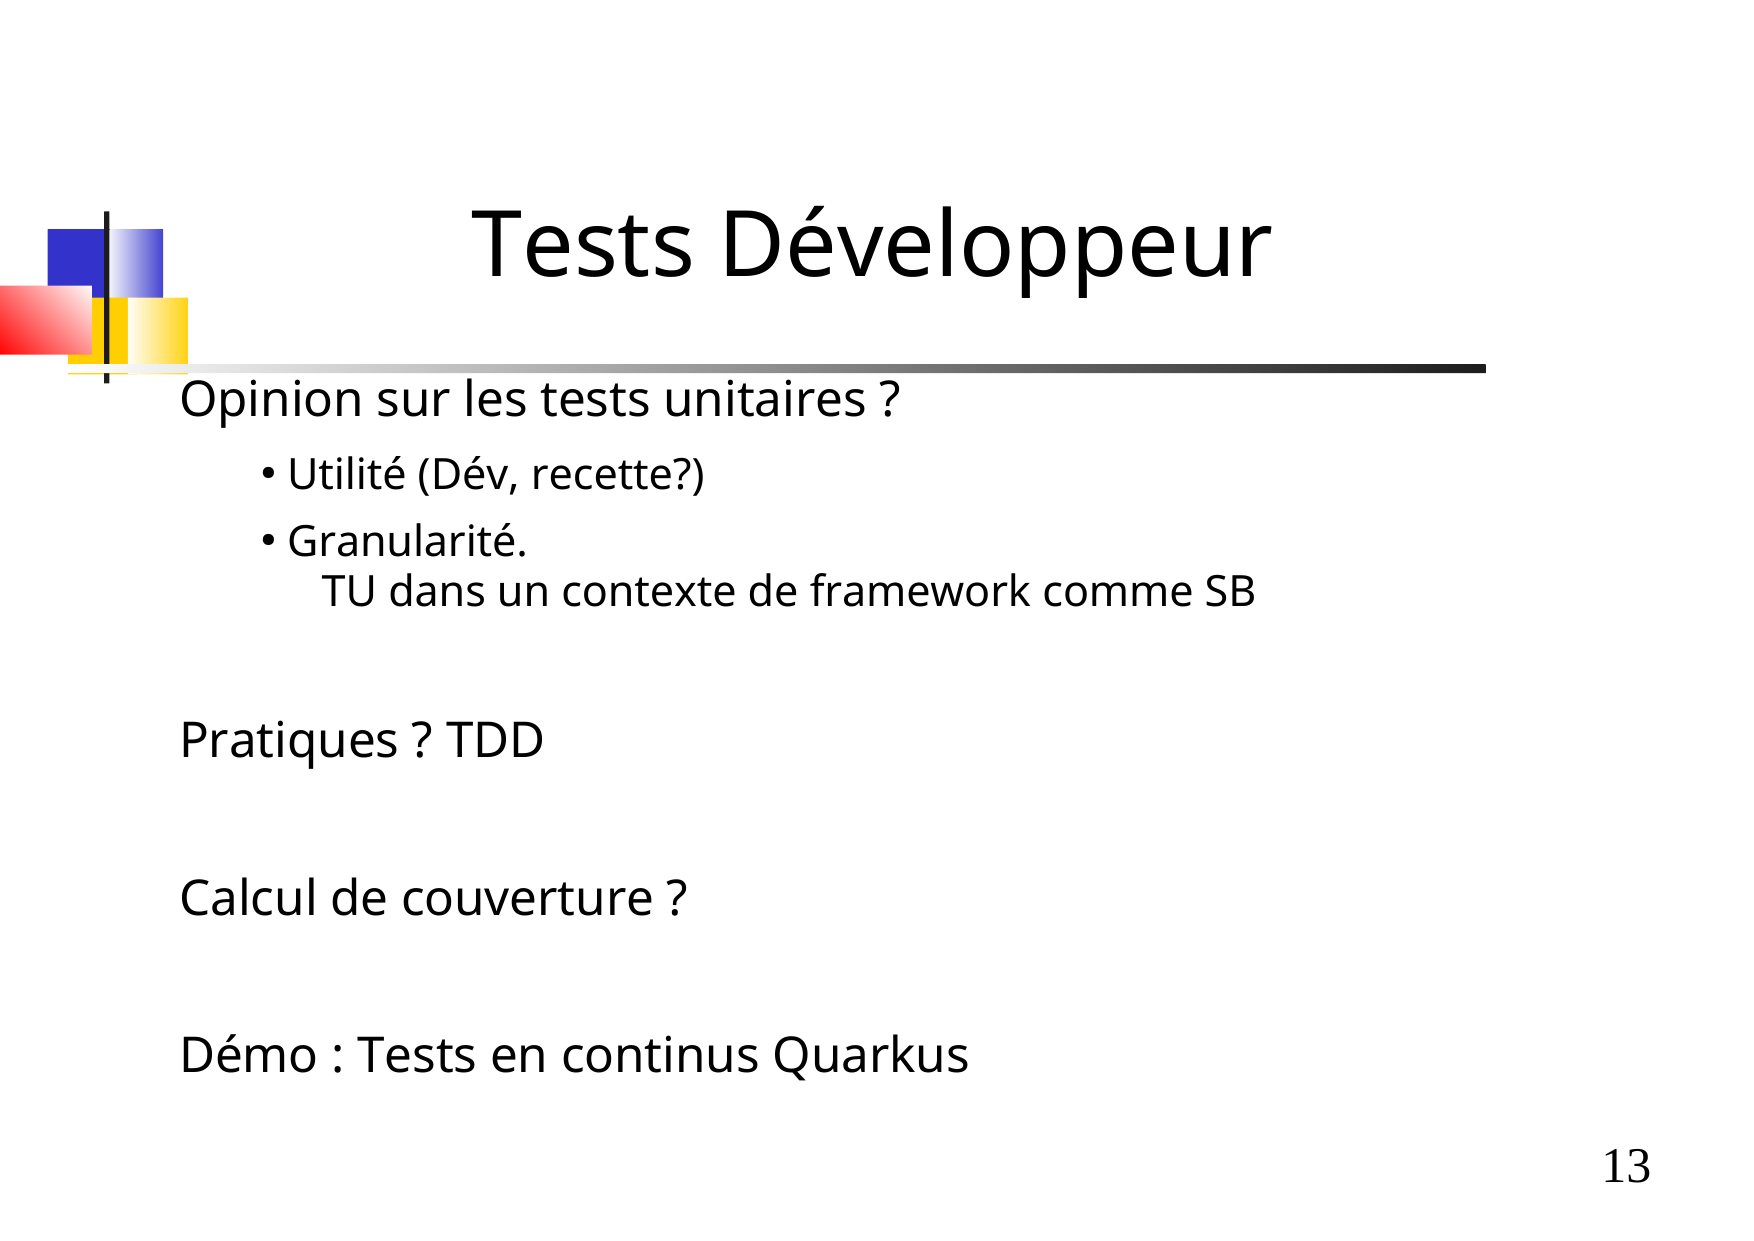

# Tests Développeur
Opinion sur les tests unitaires ?
Utilité (Dév, recette?)
Granularité.
TU dans un contexte de framework comme SB
Pratiques ? TDD
Calcul de couverture ?
Démo : Tests en continus Quarkus